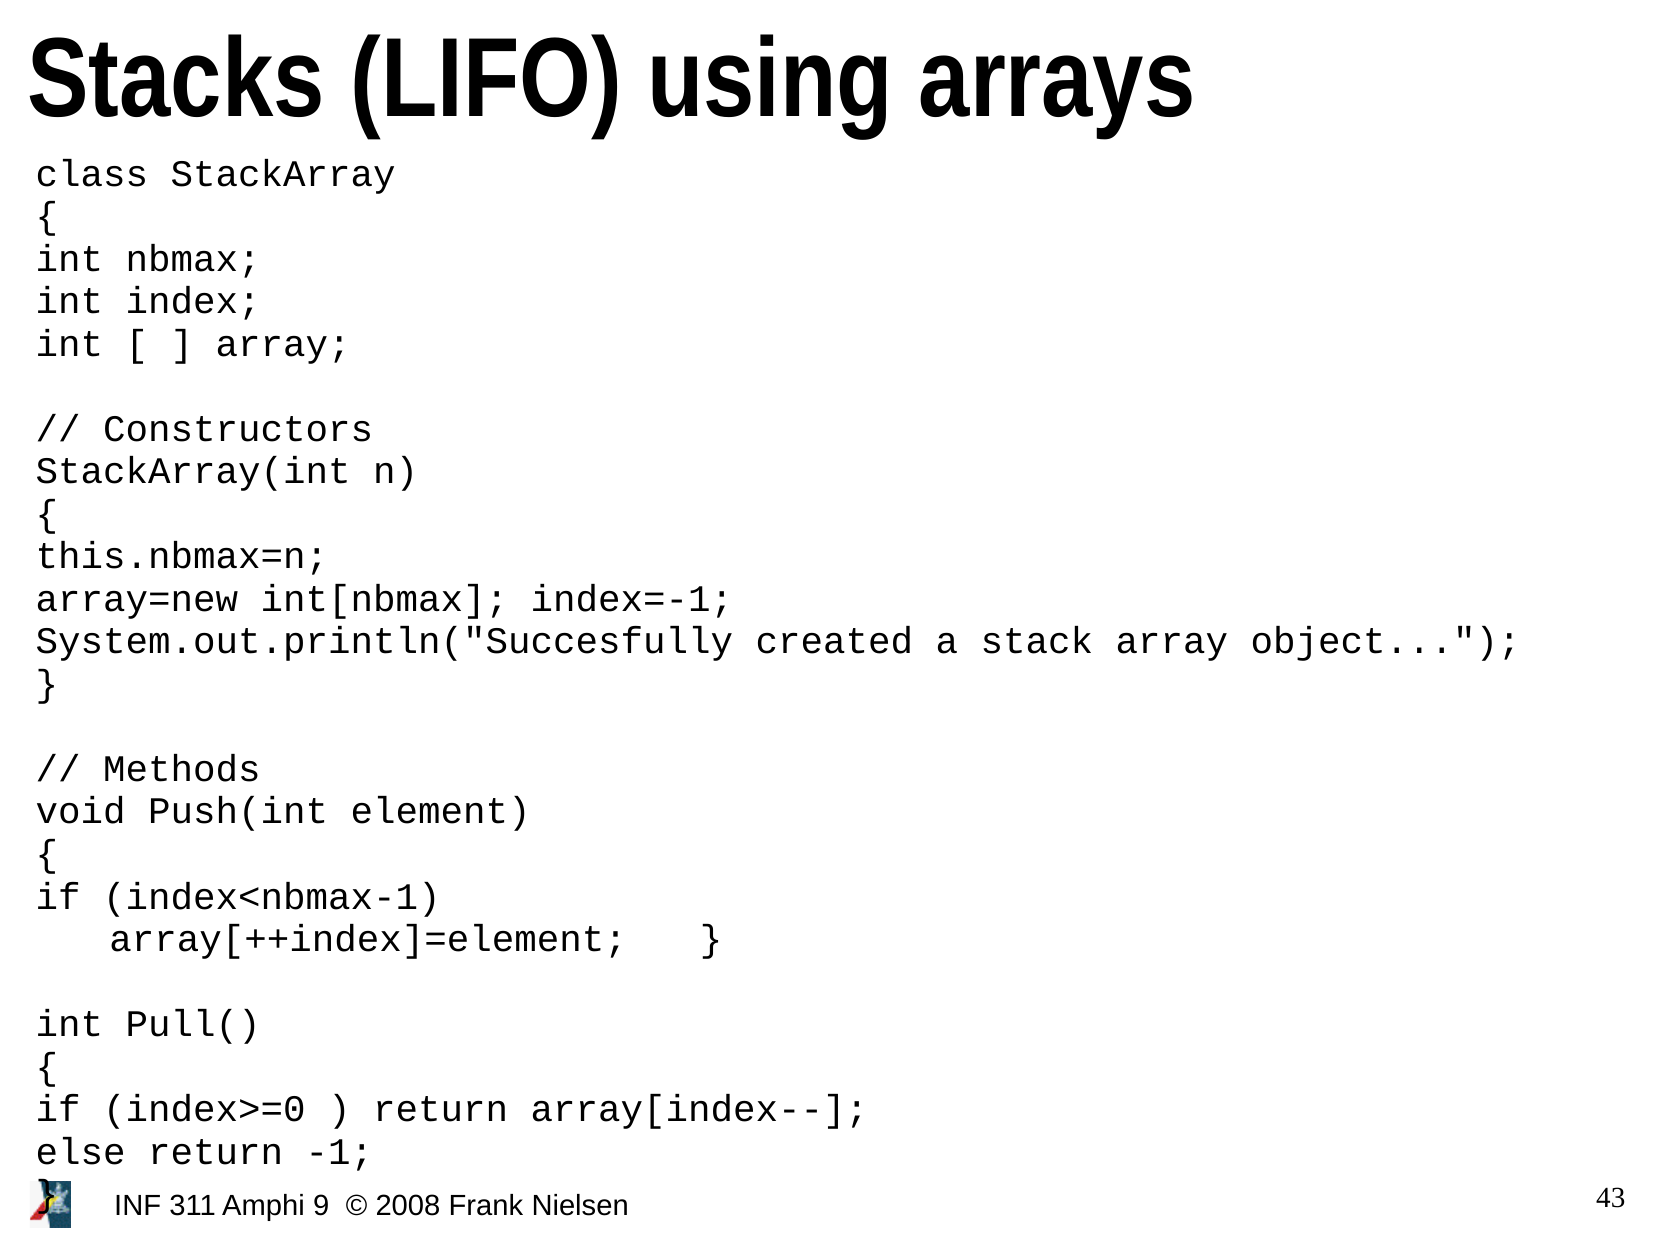

Stacks (LIFO) using arrays
class StackArray
{
int nbmax;
int index;
int [ ] array;
// Constructors
StackArray(int n)
{
this.nbmax=n;
array=new int[nbmax]; index=-1;
System.out.println("Succesfully created a stack array object...");
}
// Methods
void Push(int element)
{
if (index<nbmax-1)
	array[++index]=element;	}
int Pull()
{
if (index>=0 ) return array[index--];
else return -1;
}
}